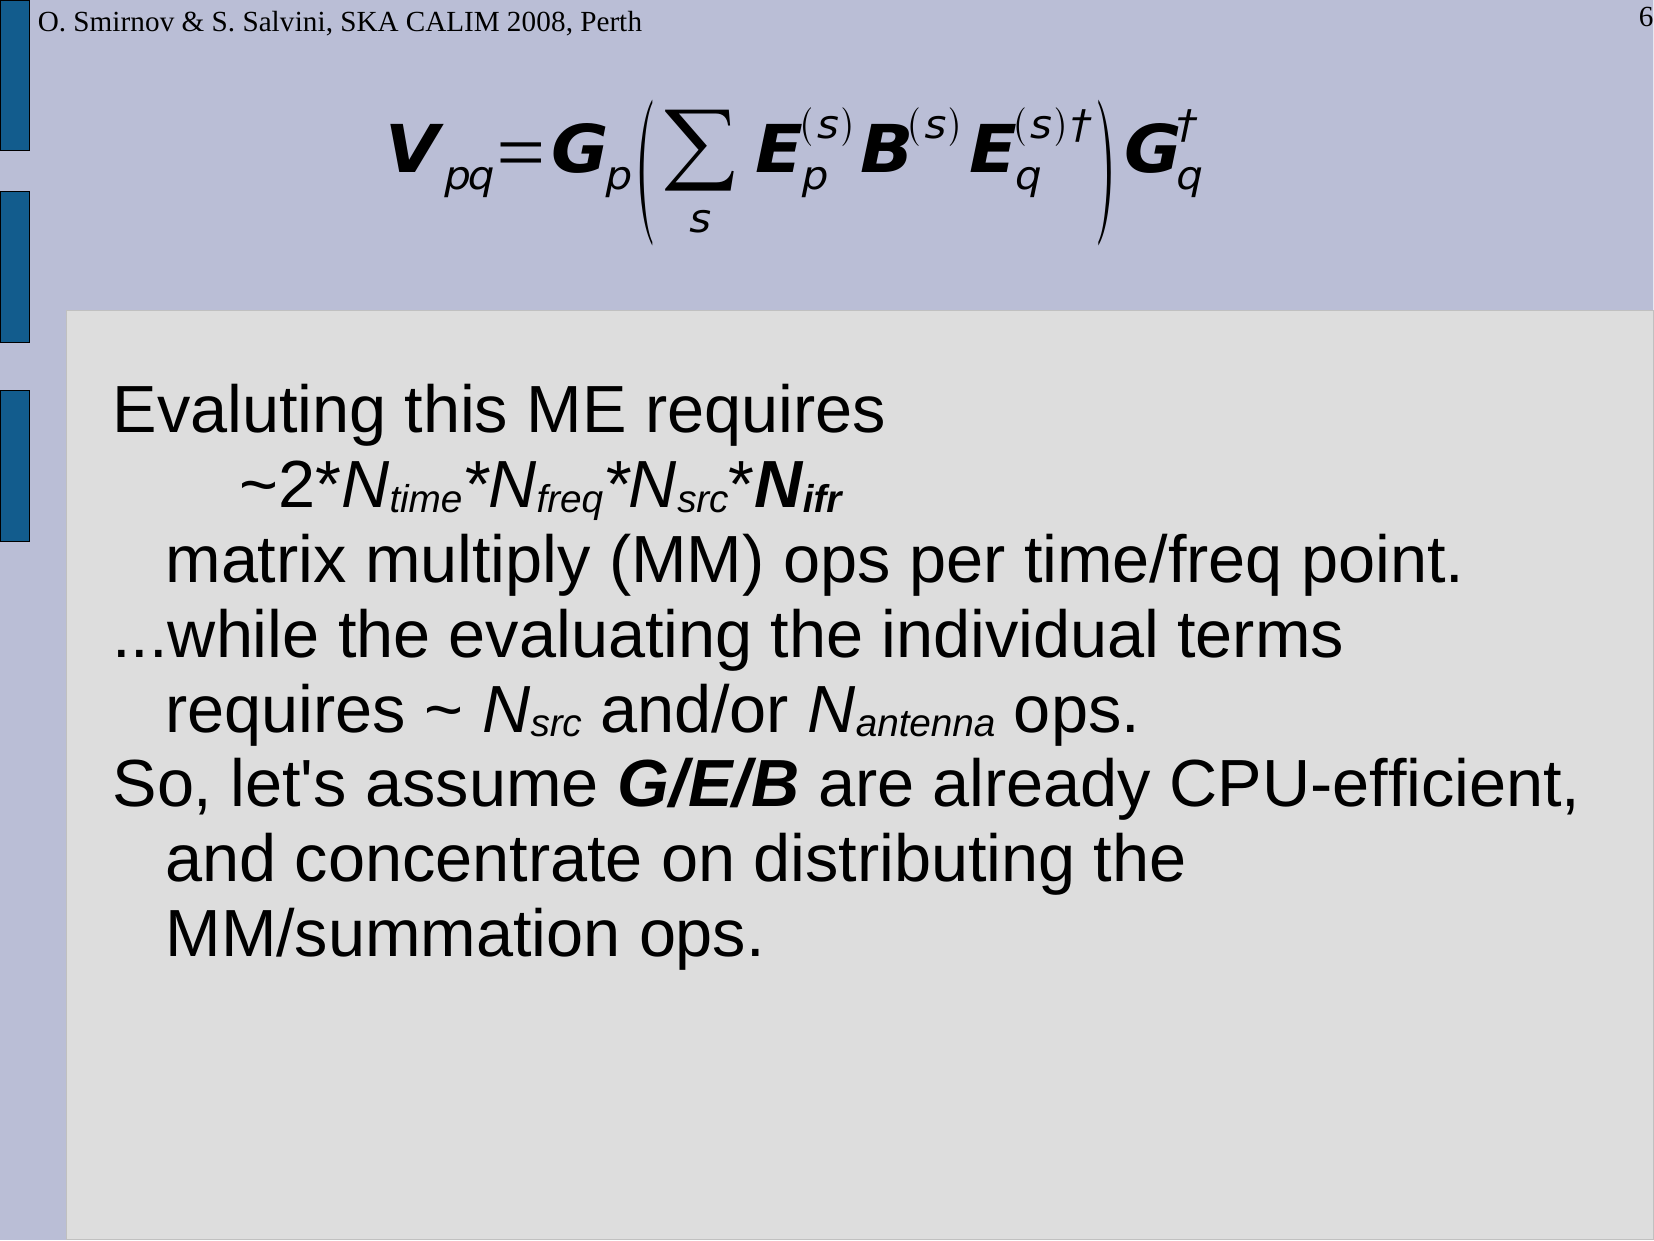

6
O. Smirnov & S. Salvini, SKA CALIM 2008, Perth
# Evaluting this ME requires ~2*Ntime*Nfreq*Nsrc*Nifr matrix multiply (MM) ops per time/freq point.
...while the evaluating the individual terms requires ~ Nsrc and/or Nantenna ops.
So, let's assume G/E/B are already CPU-efficient, and concentrate on distributing the MM/summation ops.